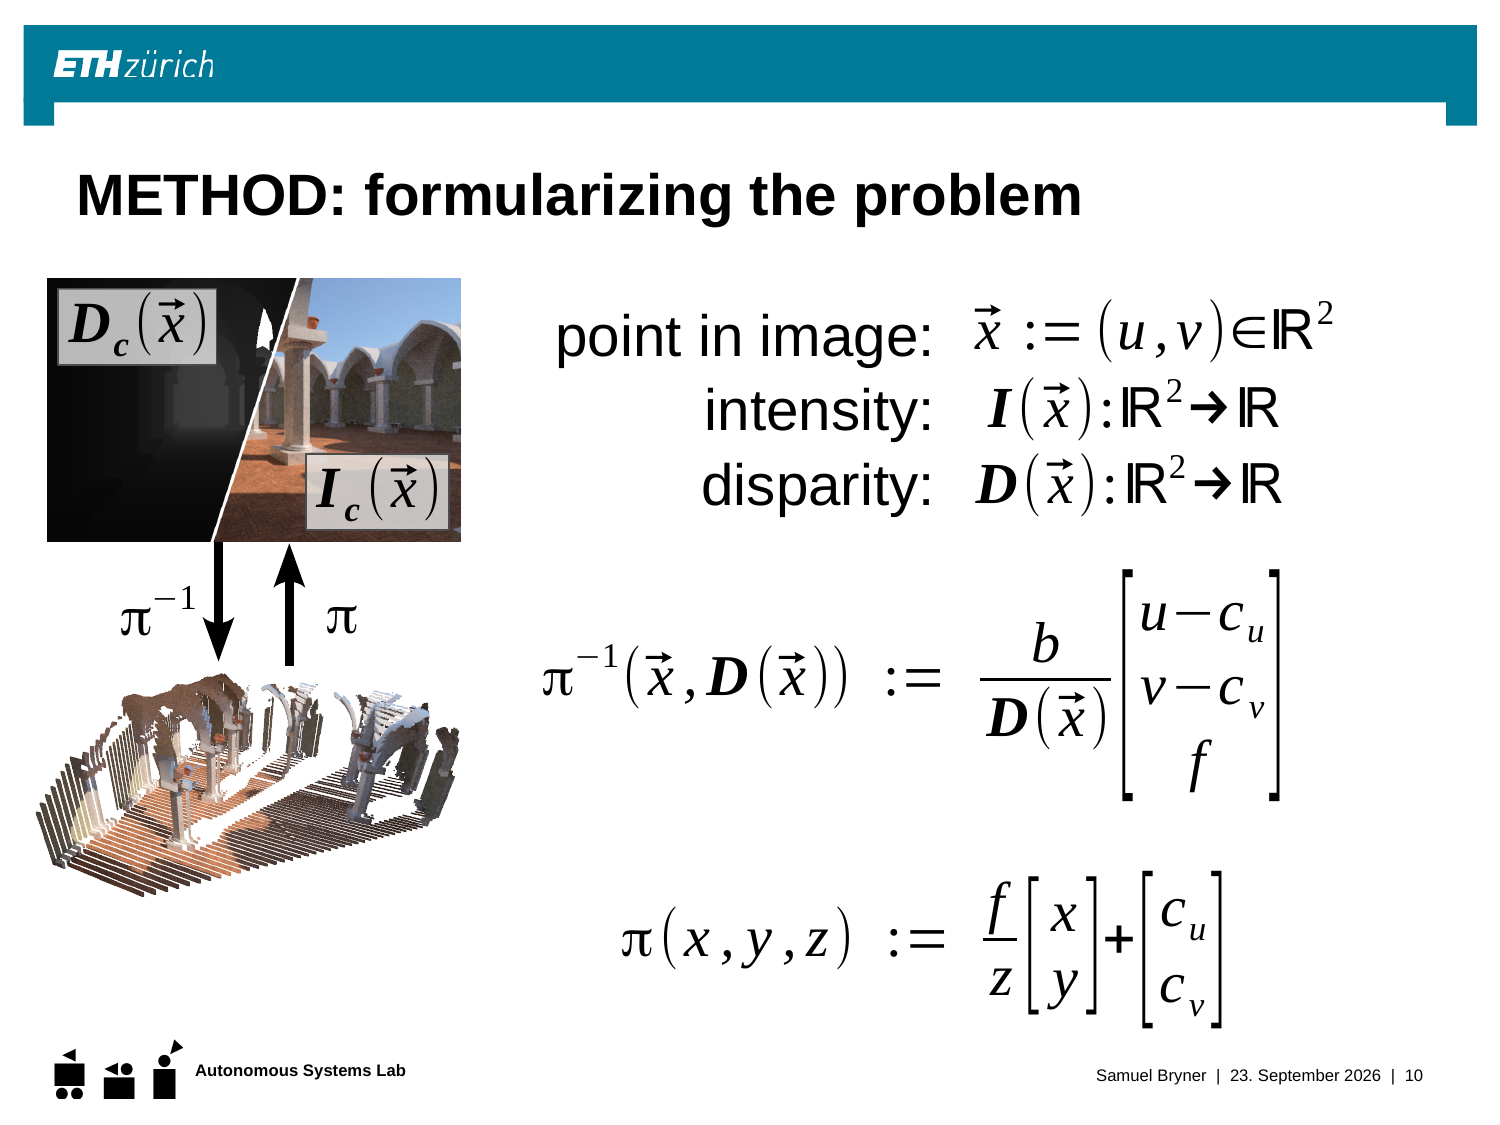

# METHOD: formularizing the problem
point in image:
intensity:
disparity:
Samuel Bryner
10